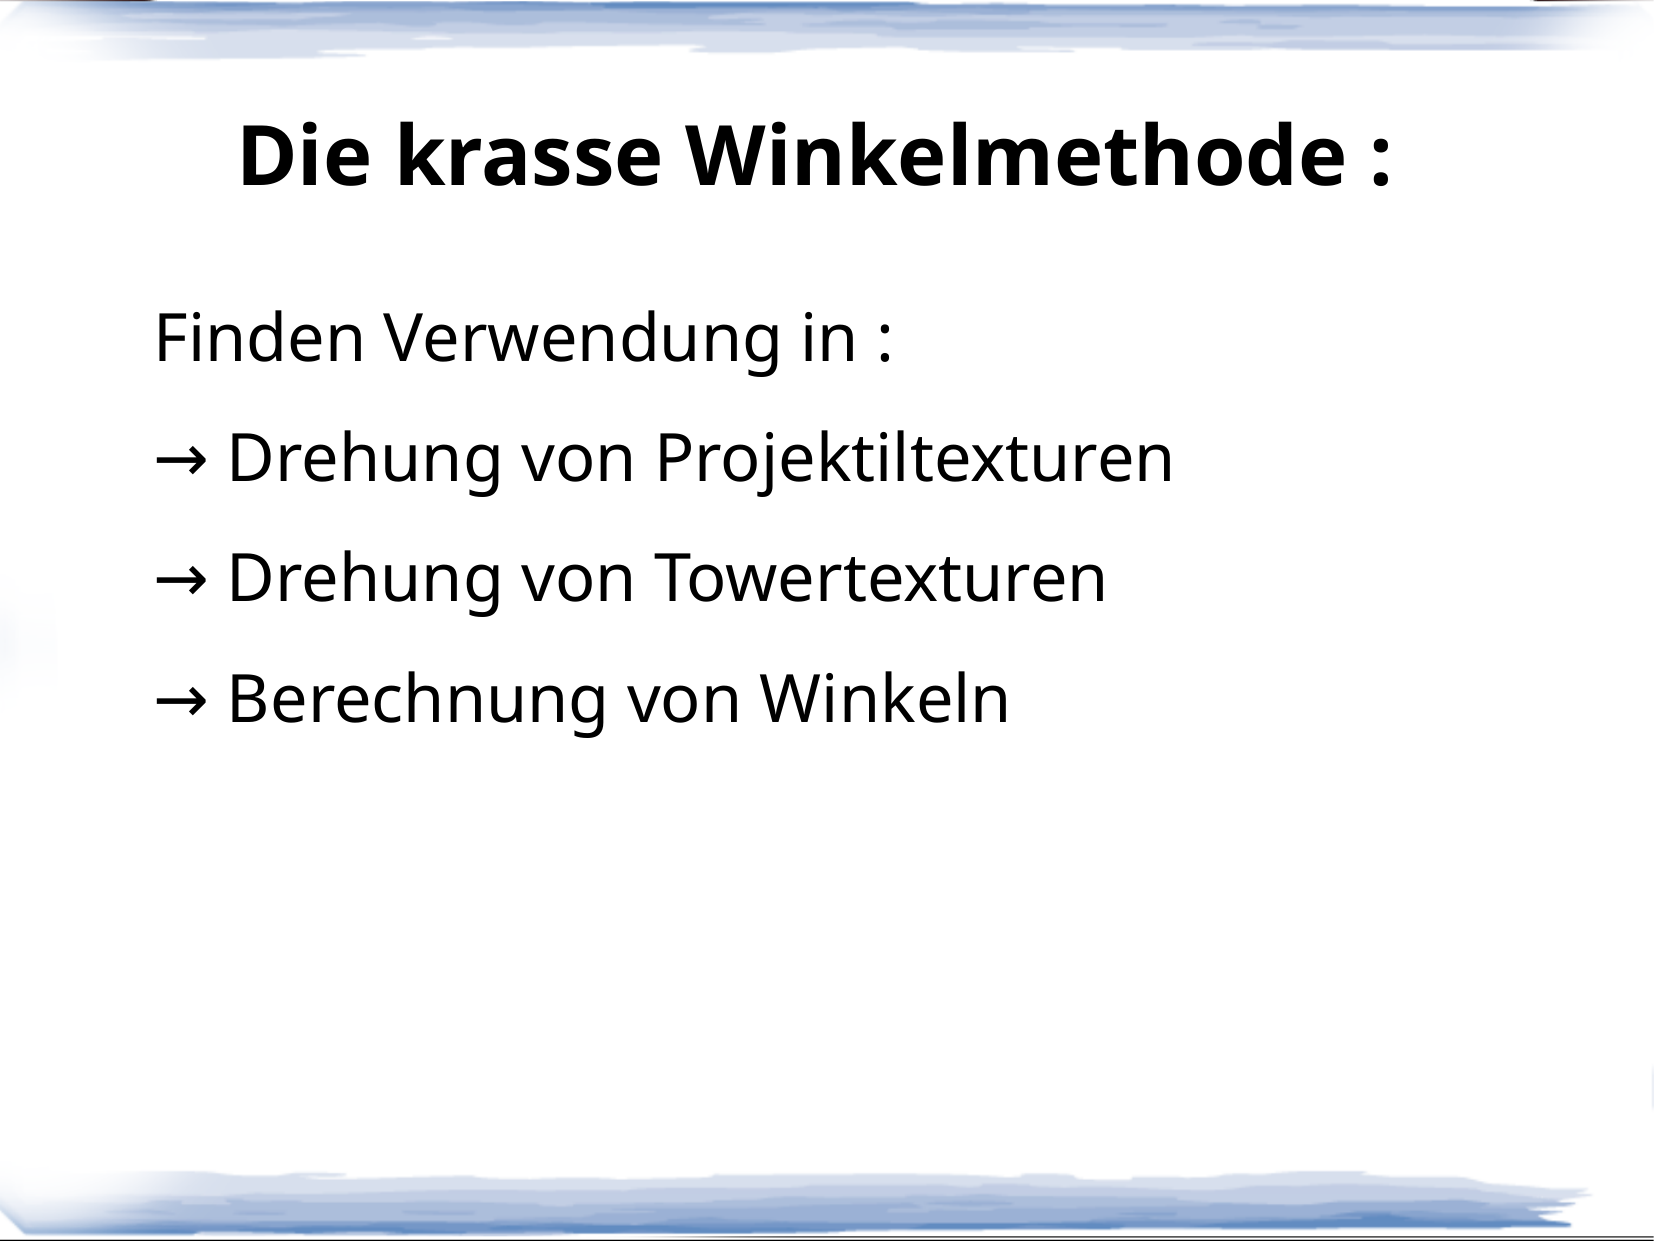

# Die krasse Winkelmethode :
Finden Verwendung in :
→ Drehung von Projektiltexturen
→ Drehung von Towertexturen
→ Berechnung von Winkeln